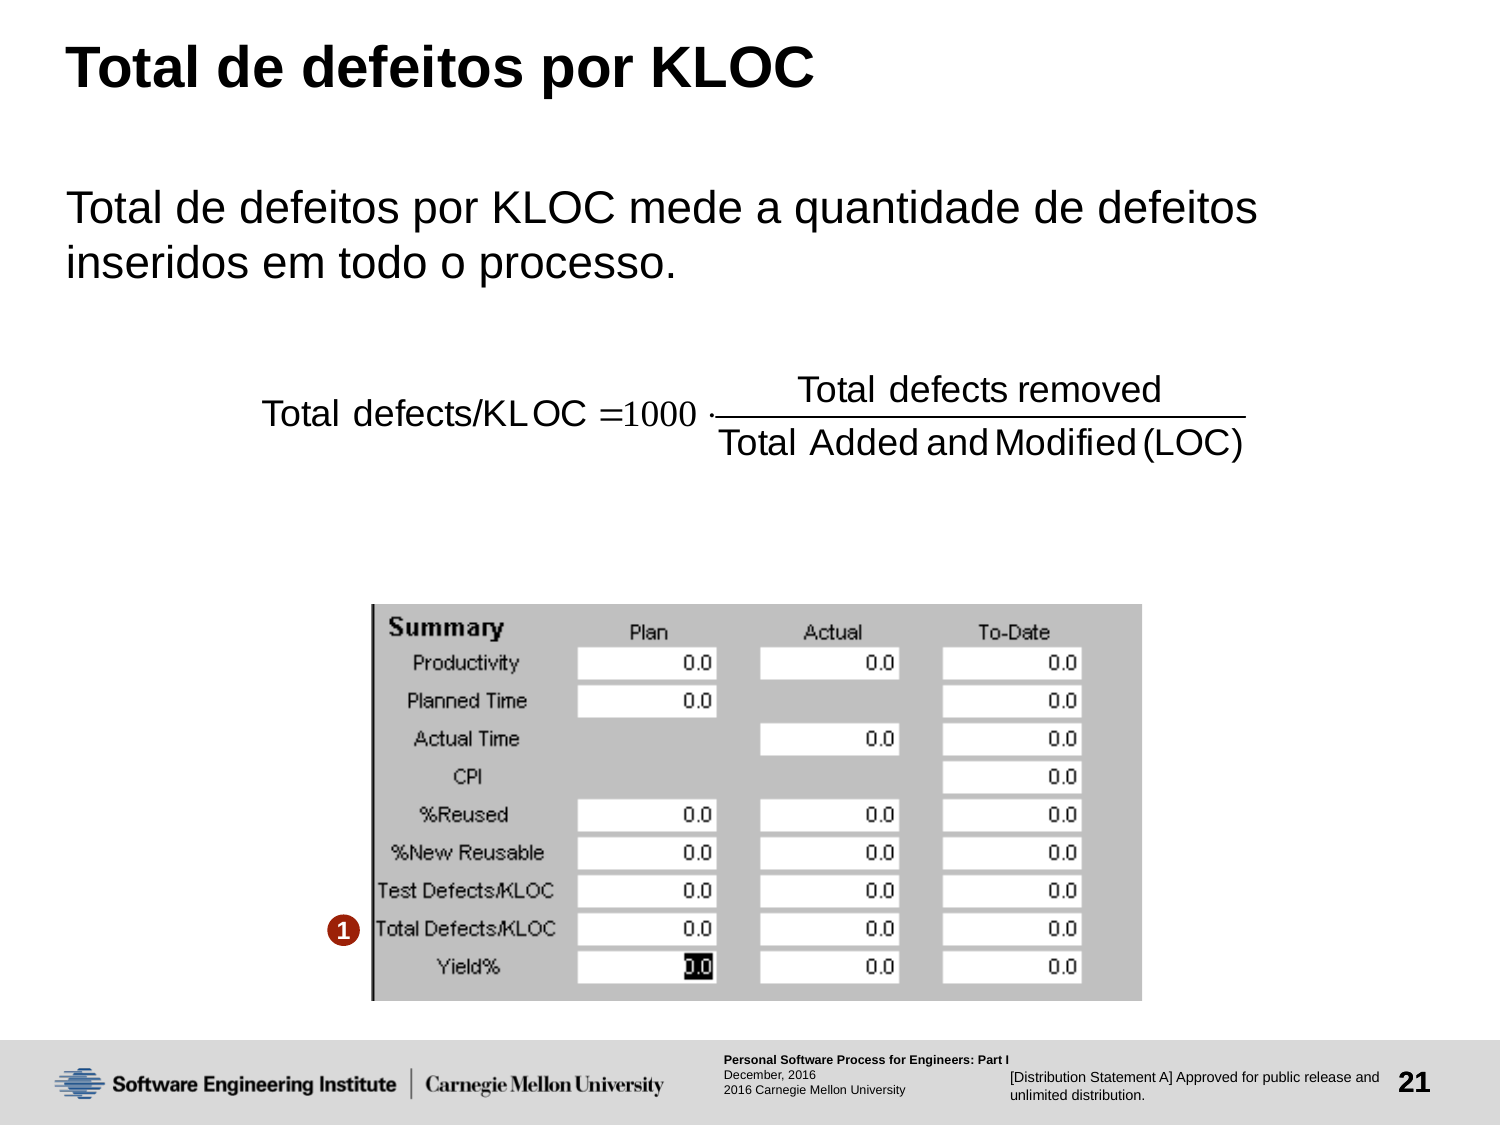

# Total de defeitos por KLOC
Total de defeitos por KLOC mede a quantidade de defeitos inseridos em todo o processo.